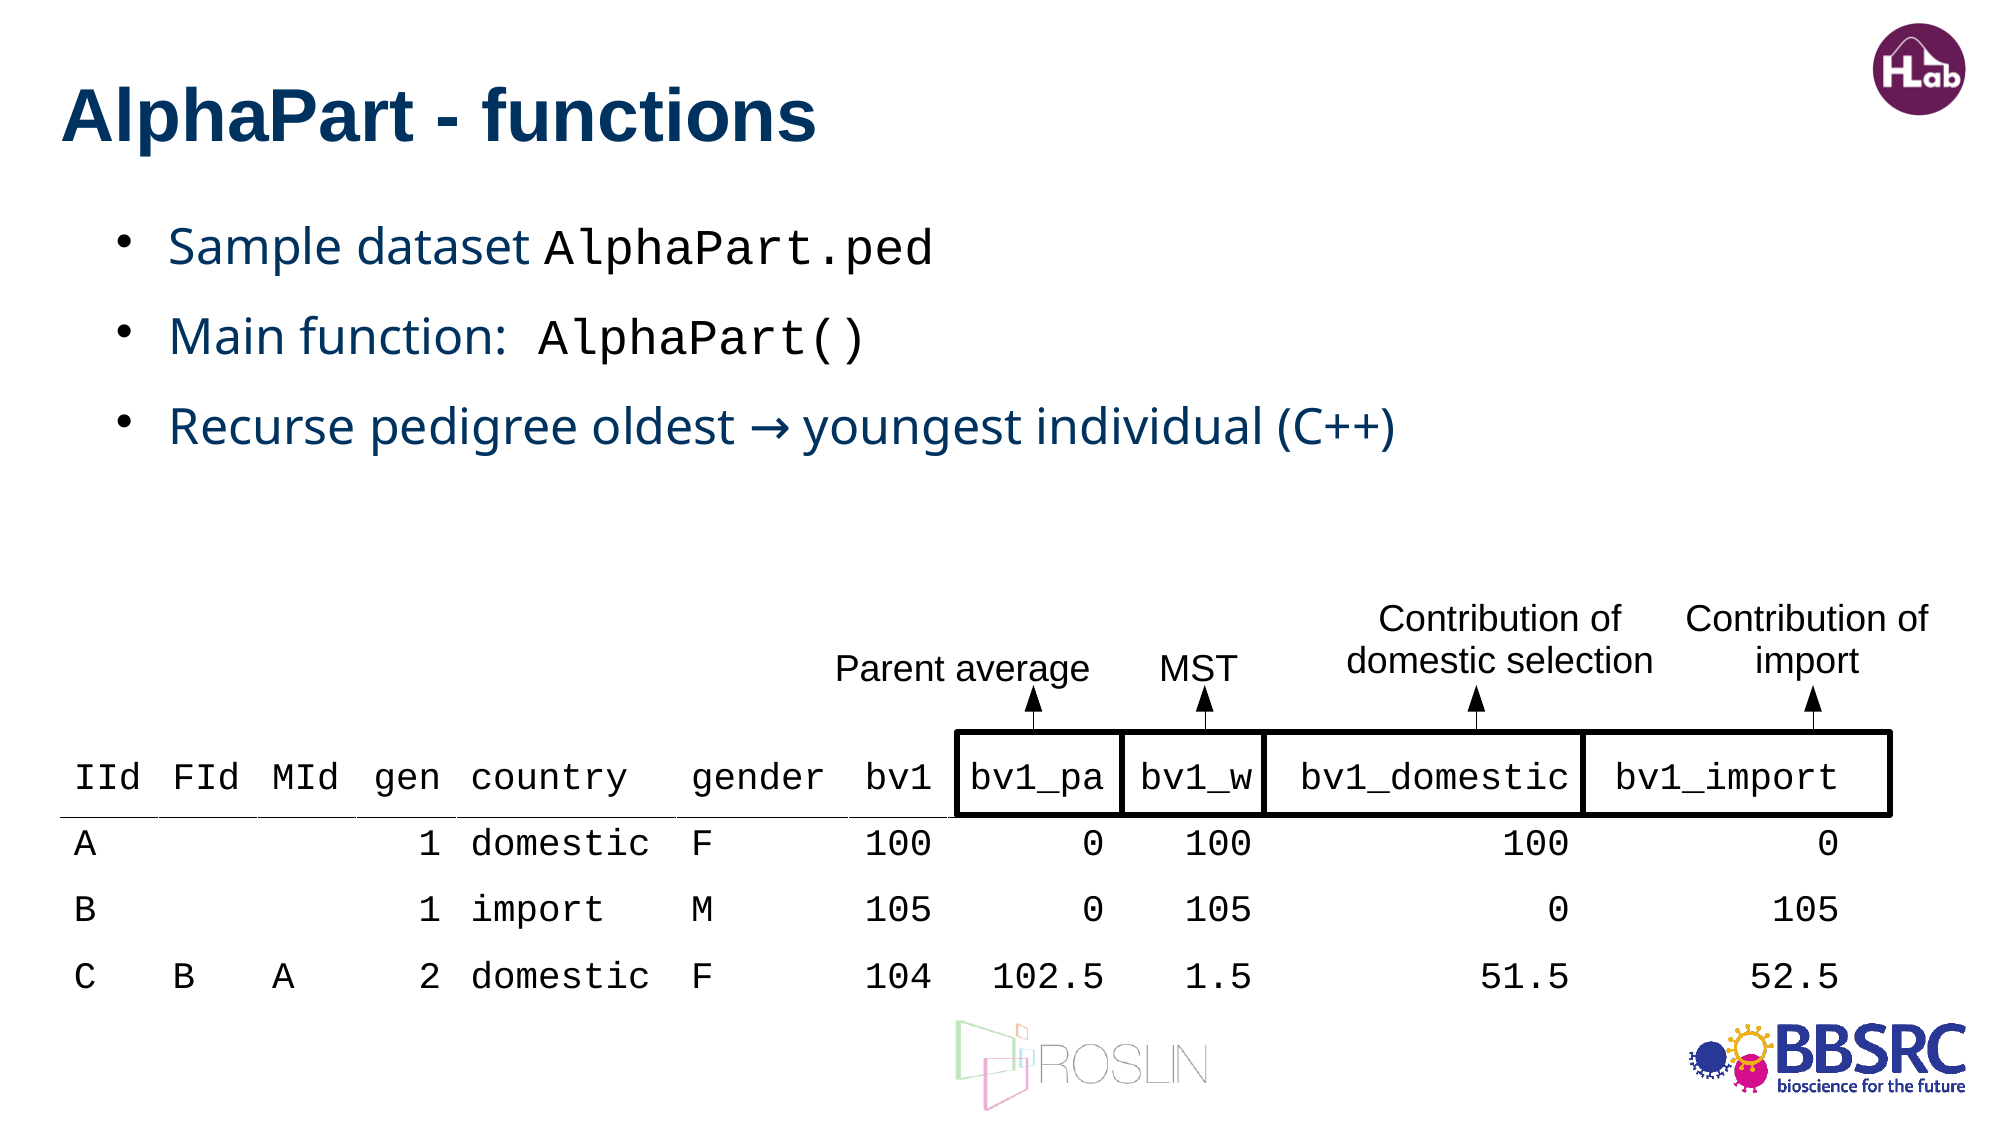

AlphaPart - functions
Sample dataset AlphaPart.ped
Main function: AlphaPart()
Recurse pedigree oldest → youngest individual (C++)
Contribution of domestic selection
Contribution of import
Parent average
MST
| IId | FId | MId | gen | country | gender | bv1 | bv1\_pa | bv1\_w | bv1\_domestic | bv1\_import |
| --- | --- | --- | --- | --- | --- | --- | --- | --- | --- | --- |
| A | | | 1 | domestic | F | 100 | 0 | 100 | 100 | 0 |
| B | | | 1 | import | M | 105 | 0 | 105 | 0 | 105 |
| C | B | A | 2 | domestic | F | 104 | 102.5 | 1.5 | 51.5 | 52.5 |